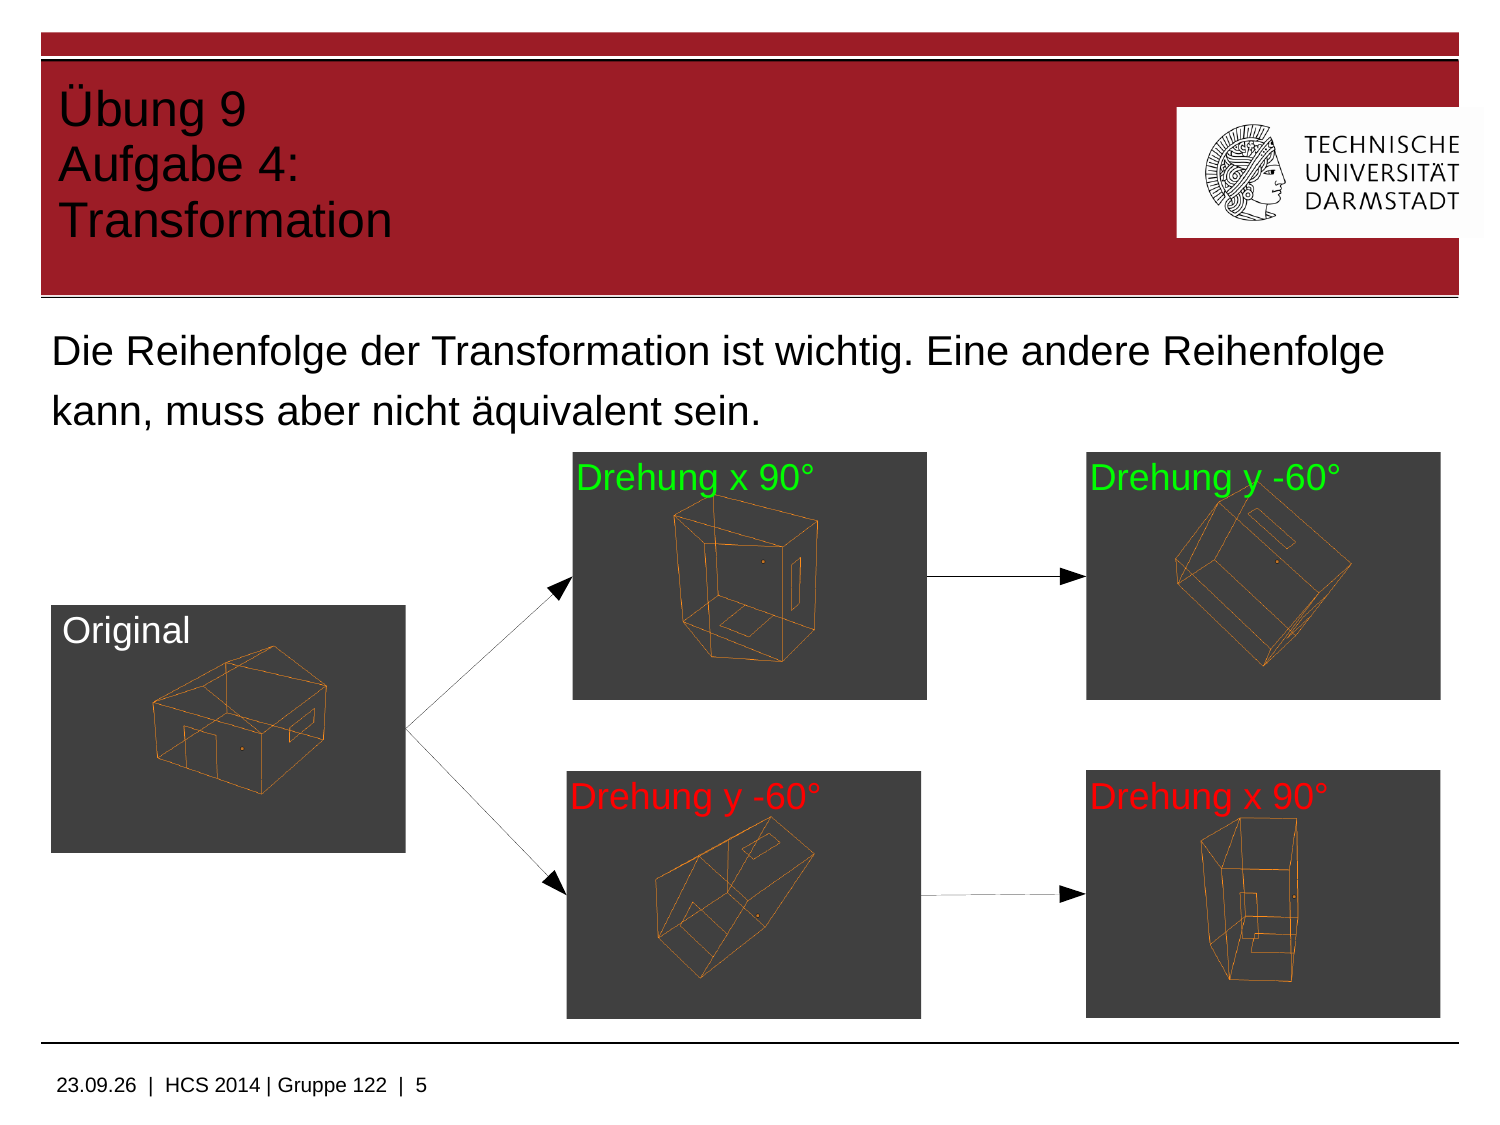

# Übung 9 Aufgabe 4: Transformation
Die Reihenfolge der Transformation ist wichtig. Eine andere Reihenfolge kann, muss aber nicht äquivalent sein.
Drehung x 90°
Drehung y -60°
Original
Drehung y -60°
Drehung x 90°